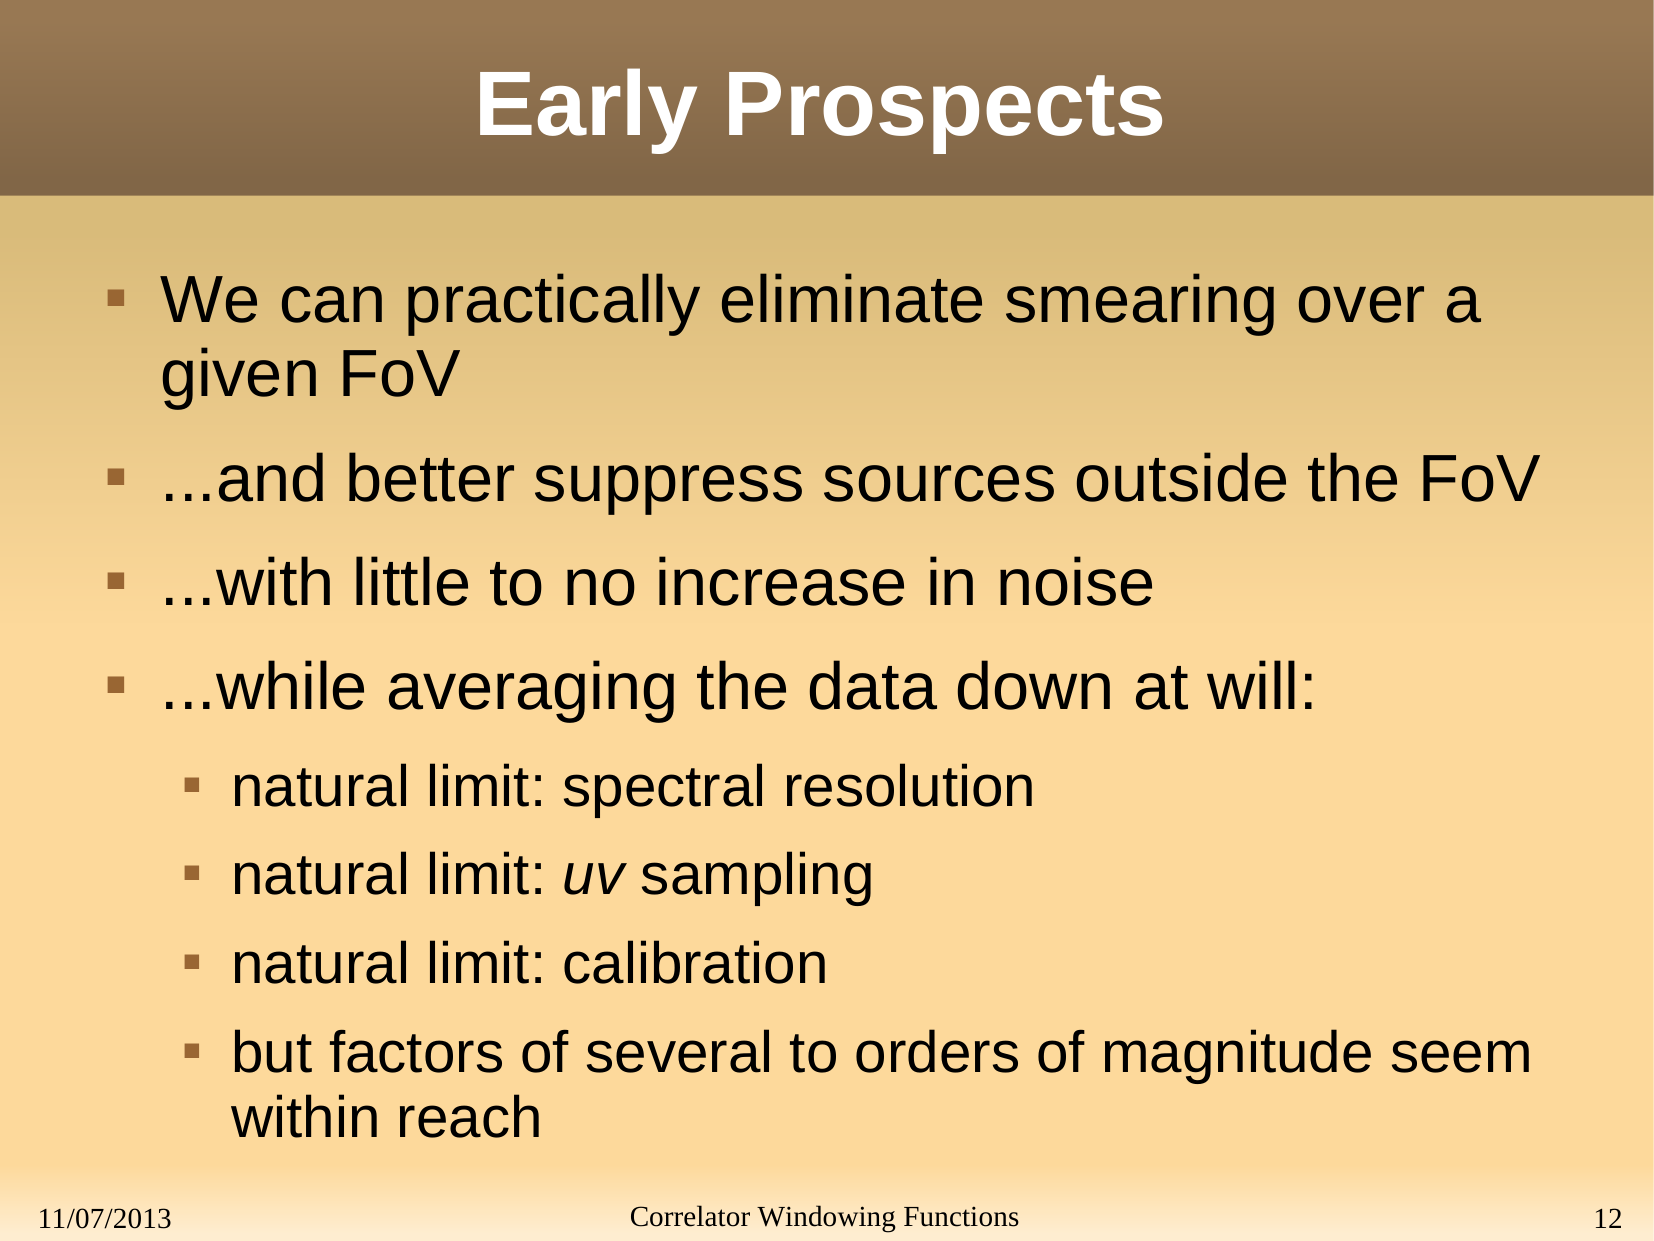

# Early Prospects
We can practically eliminate smearing over a given FoV
...and better suppress sources outside the FoV
...with little to no increase in noise
...while averaging the data down at will:
natural limit: spectral resolution
natural limit: uv sampling
natural limit: calibration
but factors of several to orders of magnitude seem within reach
Correlator Windowing Functions
11/07/2013
12